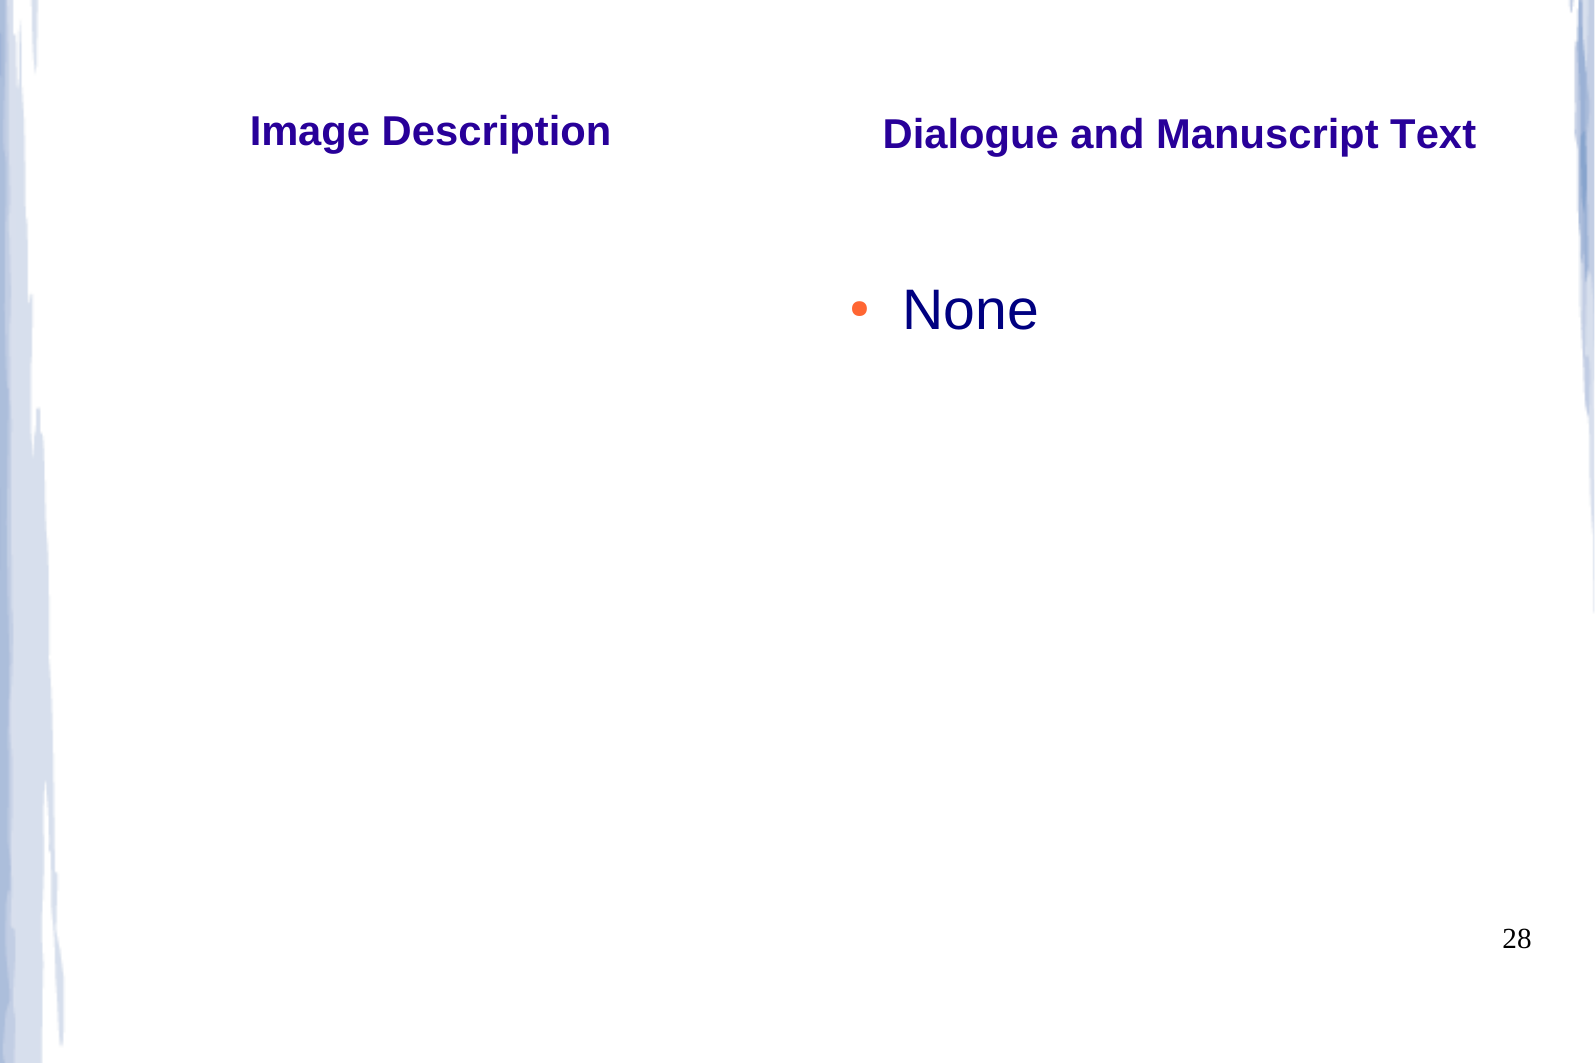

# Image Description
Dialogue and Manuscript Text
None
28